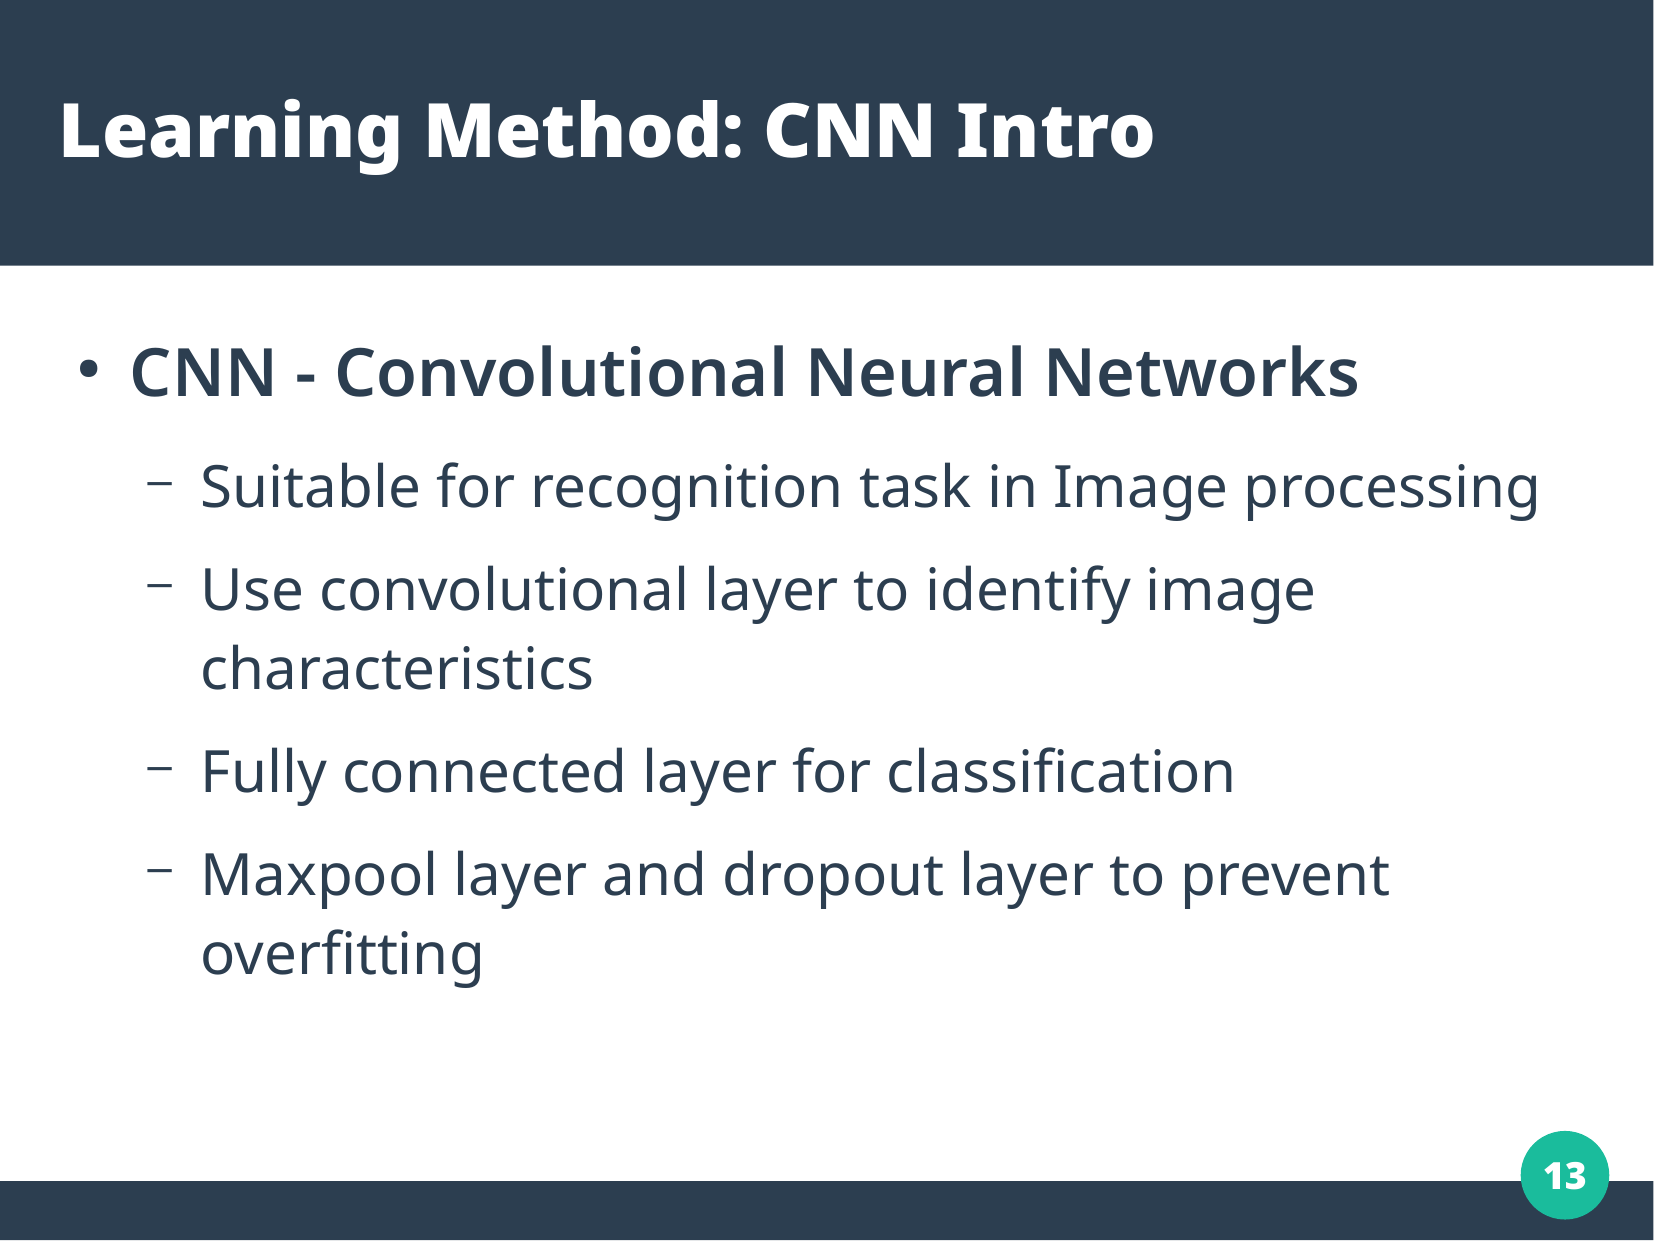

# Learning Method: CNN Intro
CNN - Convolutional Neural Networks
Suitable for recognition task in Image processing
Use convolutional layer to identify image characteristics
Fully connected layer for classification
Maxpool layer and dropout layer to prevent overfitting
13